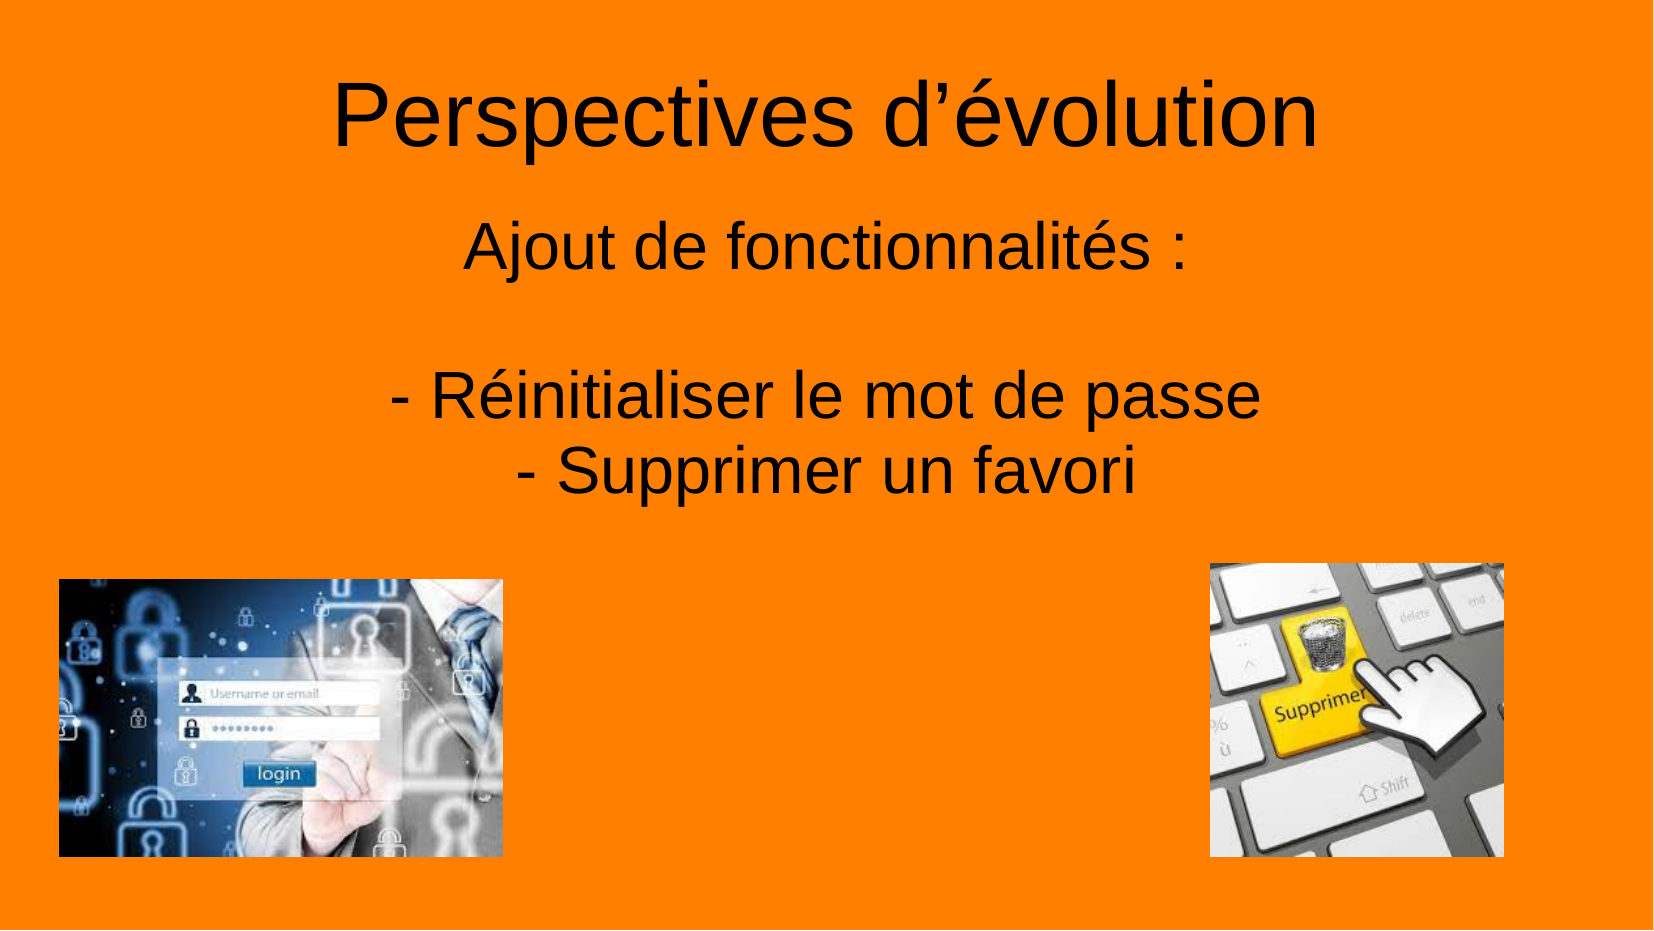

# Perspectives d’évolution
Ajout de fonctionnalités :
- Réinitialiser le mot de passe
- Supprimer un favori